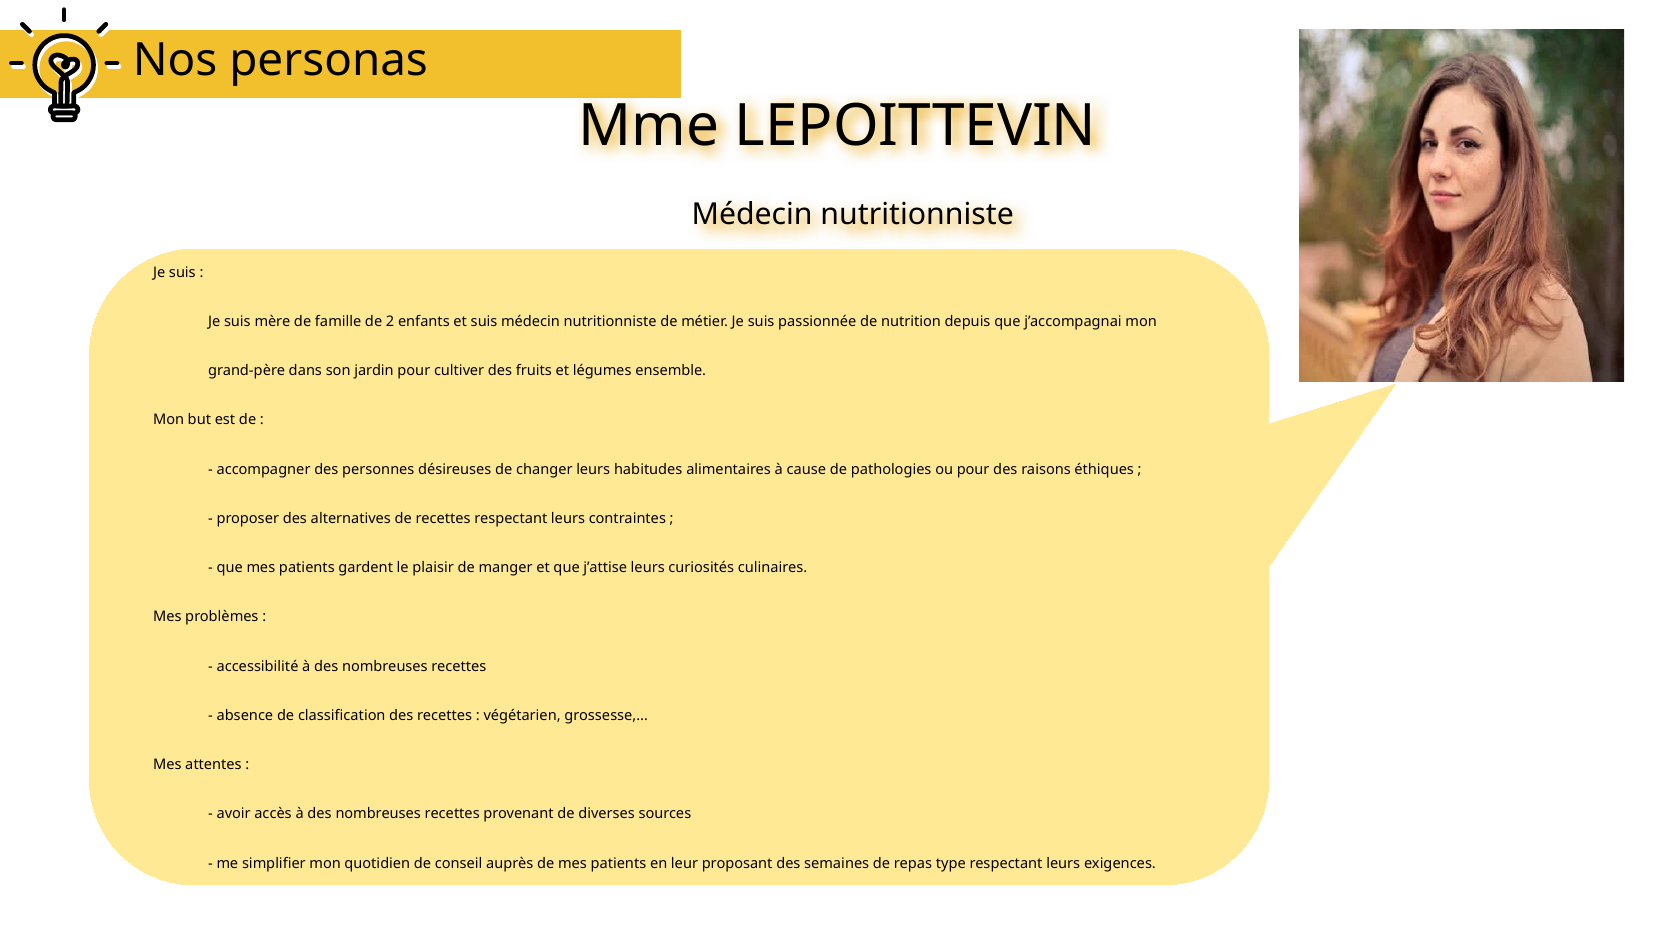

Nos personas
# Mme LEPOITTEVIN Médecin nutritionniste
 Je suis :
	Je suis mère de famille de 2 enfants et suis médecin nutritionniste de métier. Je suis passionnée de nutrition depuis que j’accompagnai mon
	grand-père dans son jardin pour cultiver des fruits et légumes ensemble.
 Mon but est de :
	- accompagner des personnes désireuses de changer leurs habitudes alimentaires à cause de pathologies ou pour des raisons éthiques ;
	- proposer des alternatives de recettes respectant leurs contraintes ;
	- que mes patients gardent le plaisir de manger et que j’attise leurs curiosités culinaires.
 Mes problèmes :
	- accessibilité à des nombreuses recettes
	- absence de classification des recettes : végétarien, grossesse,…
 Mes attentes :
	- avoir accès à des nombreuses recettes provenant de diverses sources
	- me simplifier mon quotidien de conseil auprès de mes patients en leur proposant des semaines de repas type respectant leurs exigences.